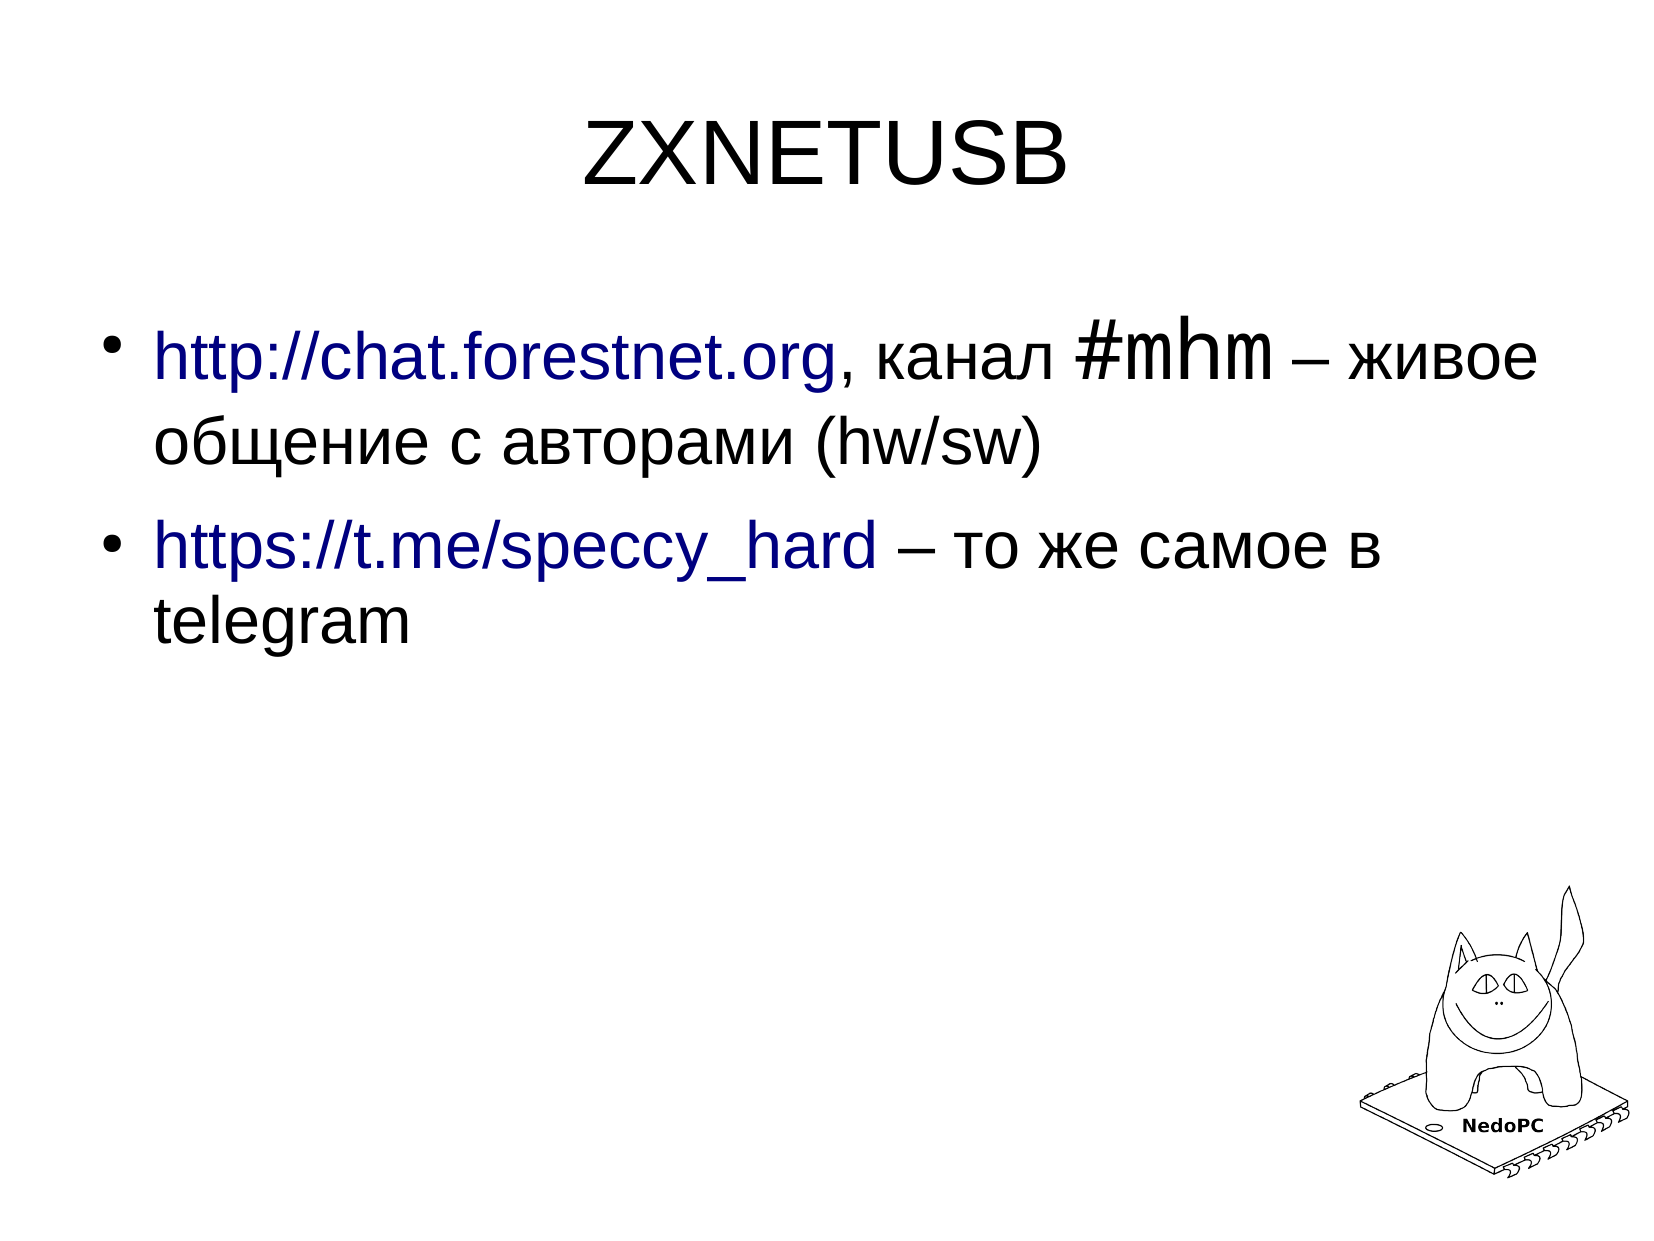

# ZXNETUSB
http://chat.forestnet.org, канал #mhm – живое общение с авторами (hw/sw)
https://t.me/speccy_hard – то же самое в telegram